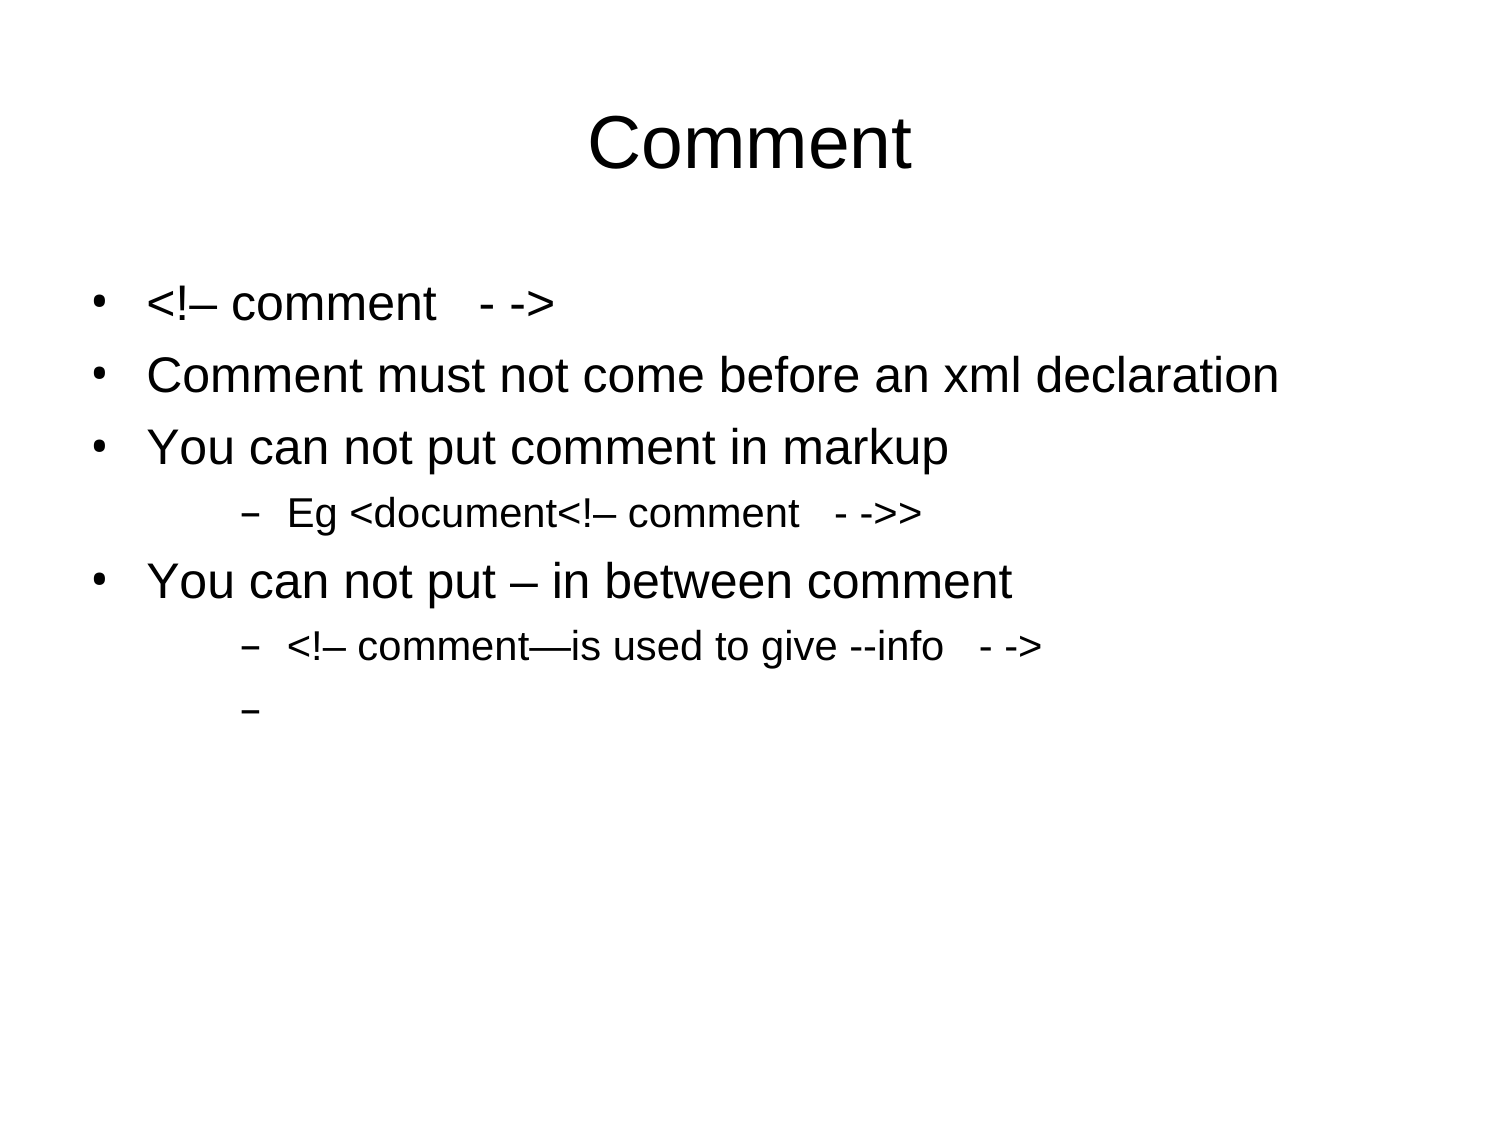

# Comment
<!– comment - ->
Comment must not come before an xml declaration
You can not put comment in markup
Eg <document<!– comment - ->>
You can not put – in between comment
<!– comment—is used to give --info - ->